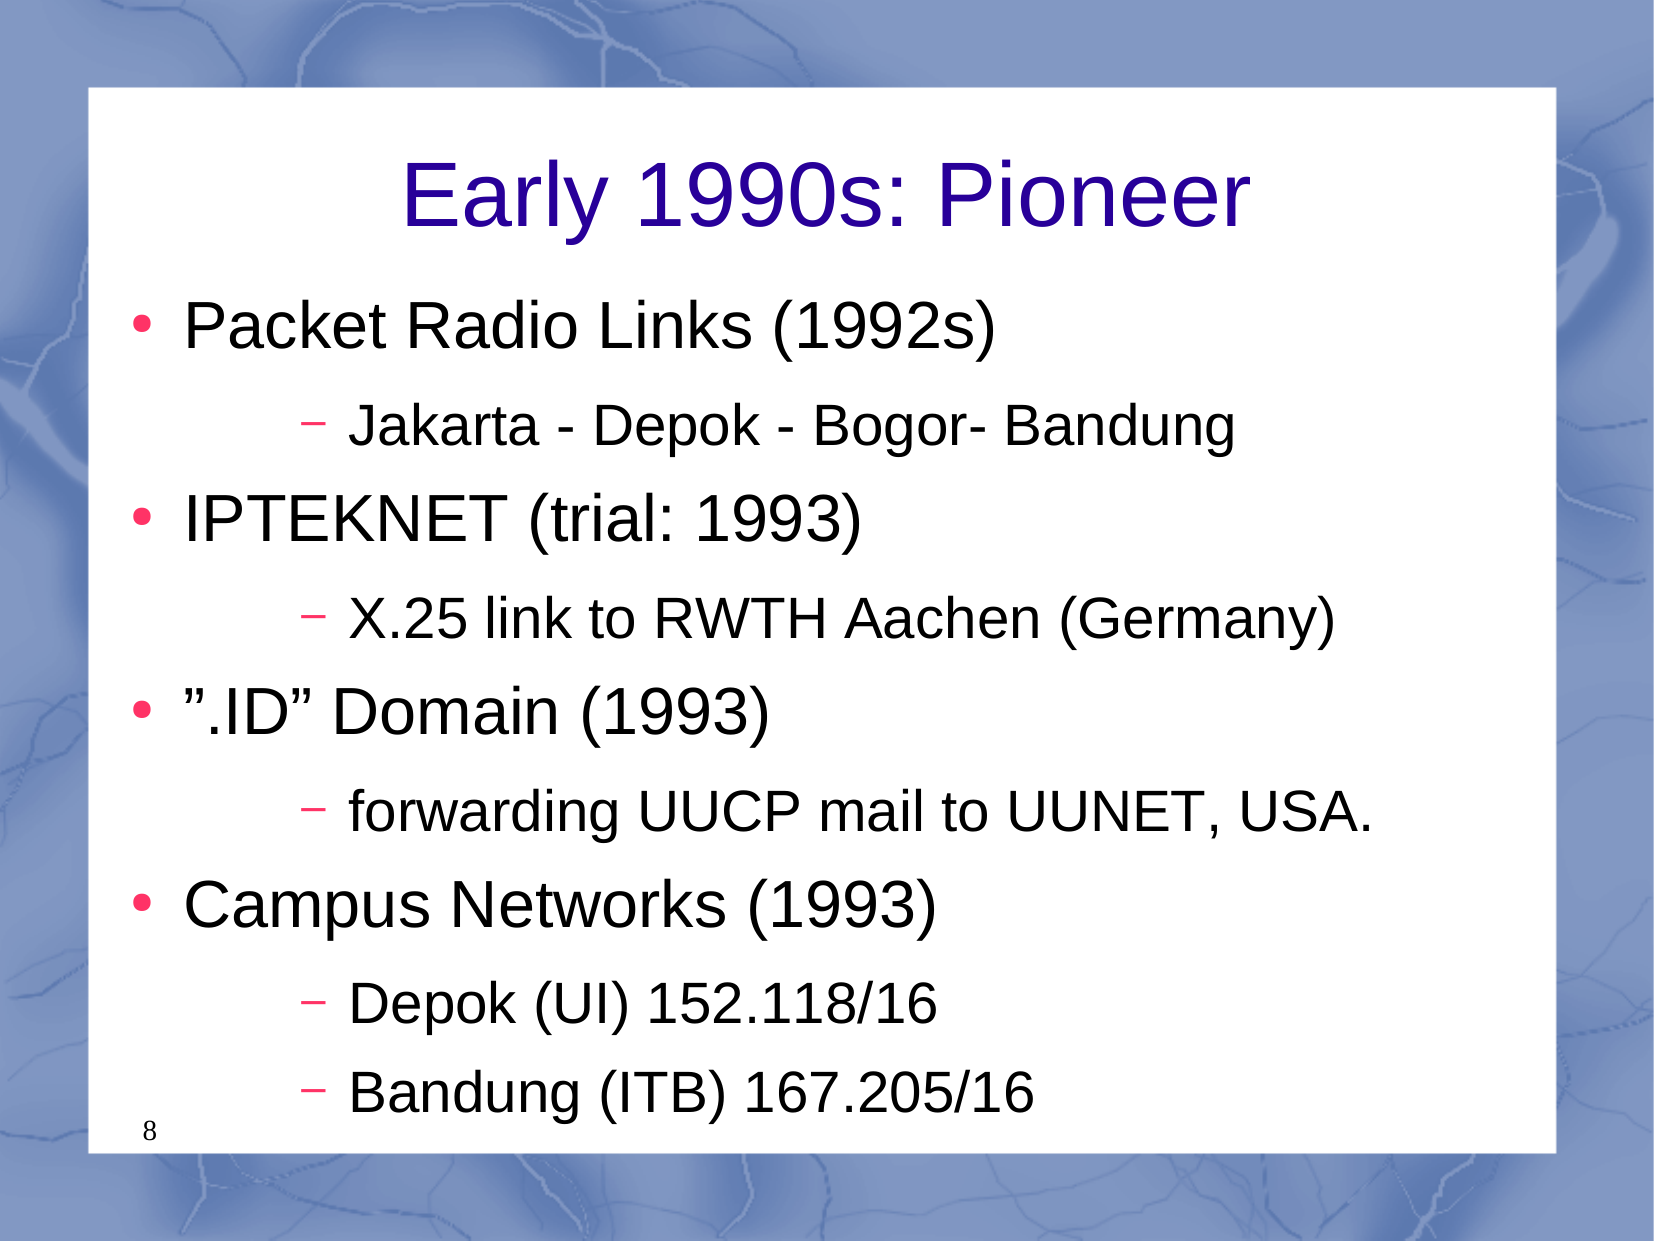

# Early 1990s: Pioneer
Packet Radio Links (1992s)
Jakarta - Depok - Bogor- Bandung
IPTEKNET (trial: 1993)
X.25 link to RWTH Aachen (Germany)
”.ID” Domain (1993)
forwarding UUCP mail to UUNET, USA.
Campus Networks (1993)
Depok (UI) 152.118/16
Bandung (ITB) 167.205/16
8